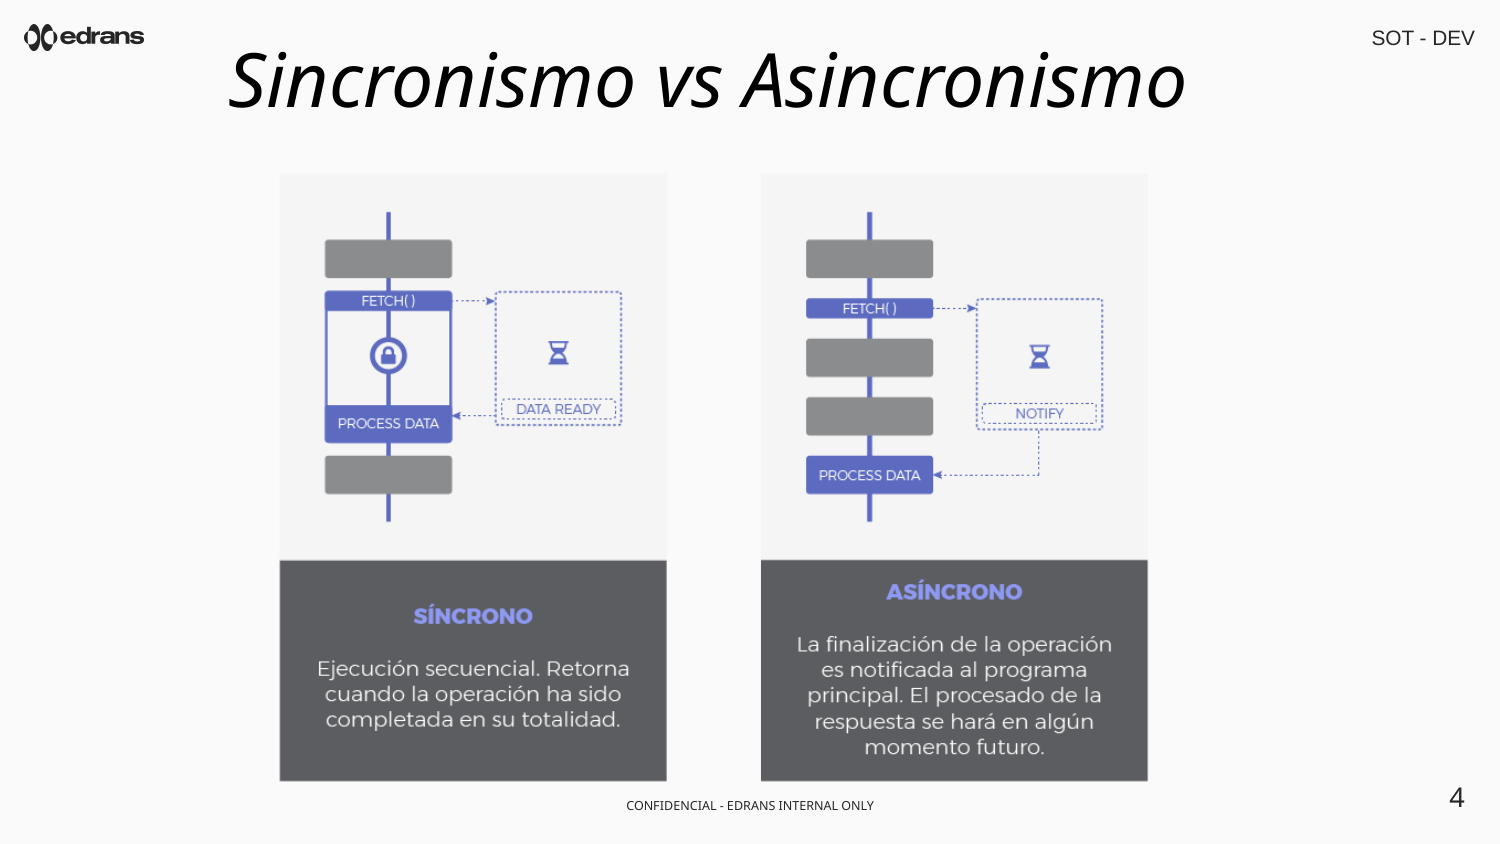

Sincronismo vs Asincronismo
SOT - DEV
CONFIDENCIAL - EDRANS INTERNAL ONLY